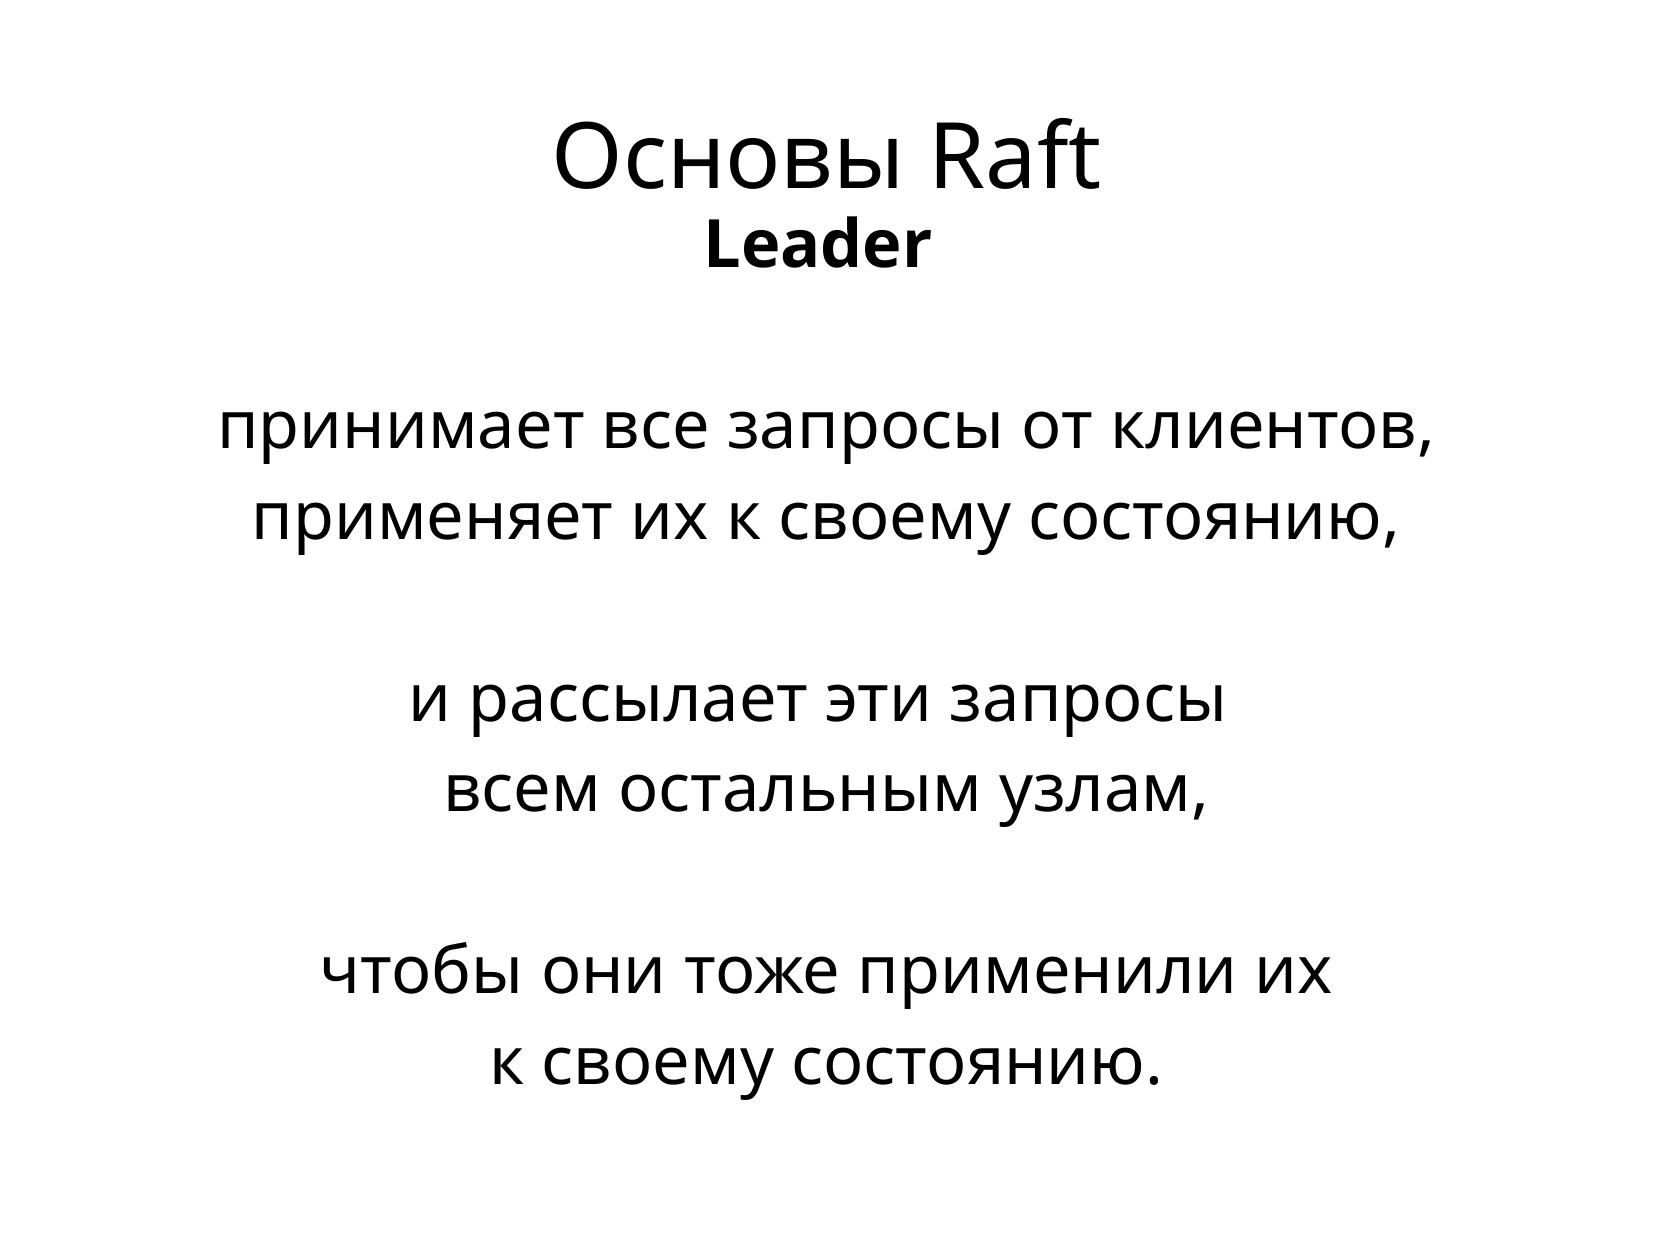

# Основы Raft
Leader
принимает все запросы от клиентов, применяет их к своему состоянию,
и рассылает эти запросы
всем остальным узлам,
чтобы они тоже применили их
к своему состоянию.